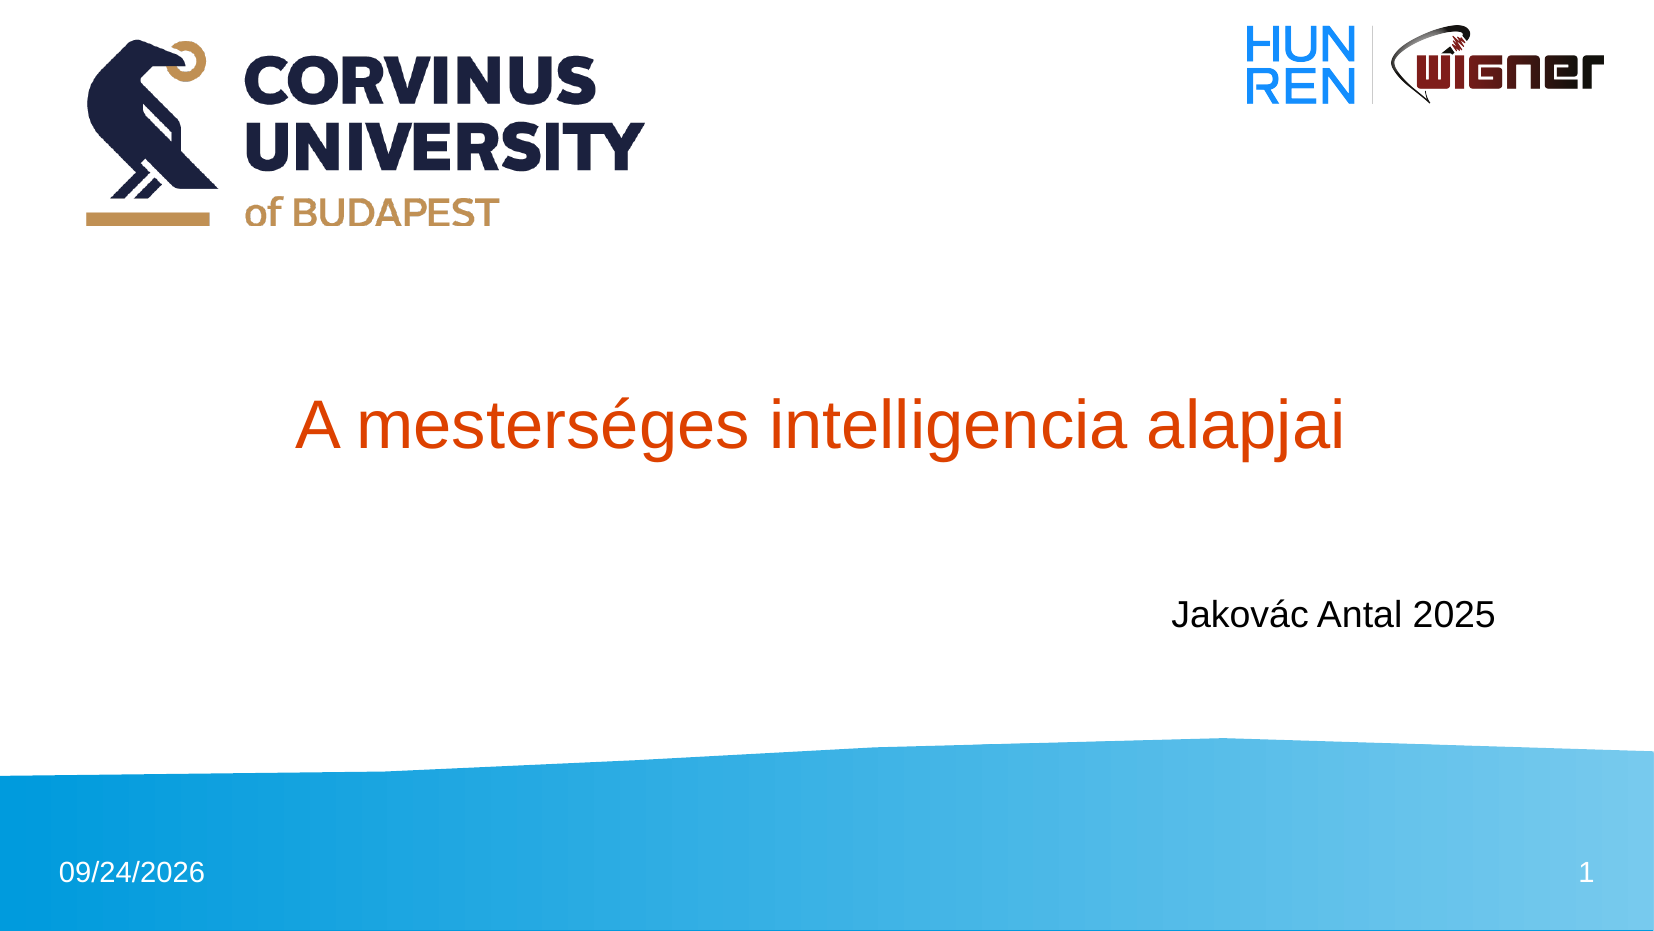

# A mesterséges intelligencia alapjai
Jakovác Antal 2025